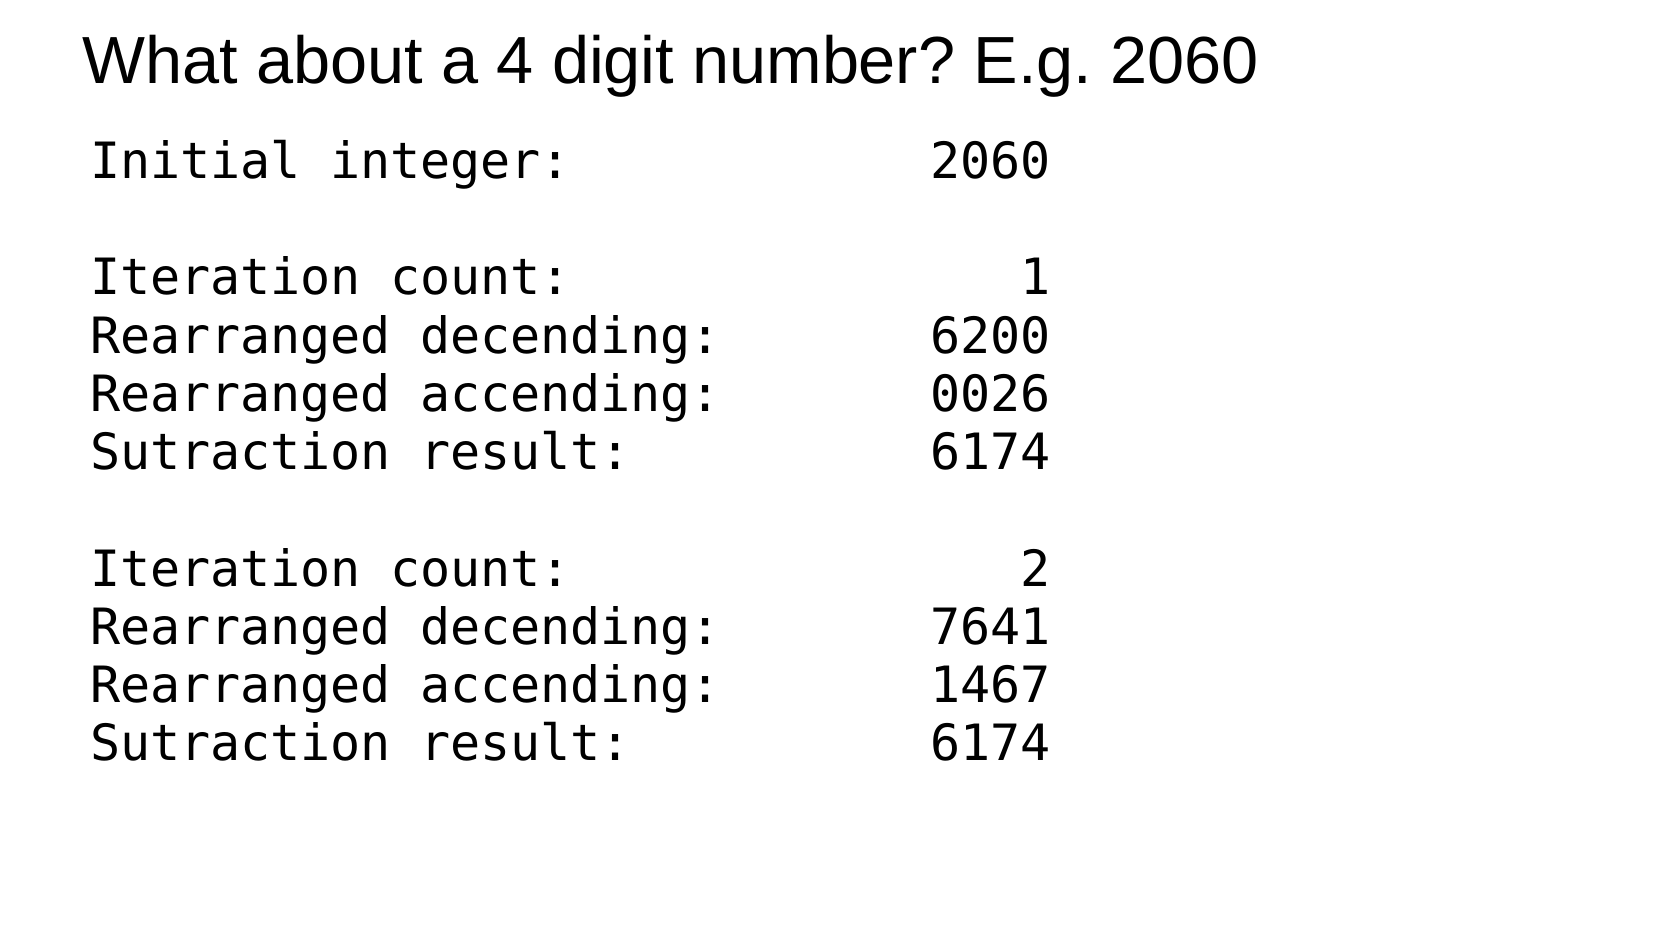

# What about a 4 digit number? E.g. 2060
Initial integer: 2060
Iteration count: 1
Rearranged decending: 6200
Rearranged accending: 0026
Sutraction result: 6174
Iteration count: 2
Rearranged decending: 7641
Rearranged accending: 1467
Sutraction result: 6174